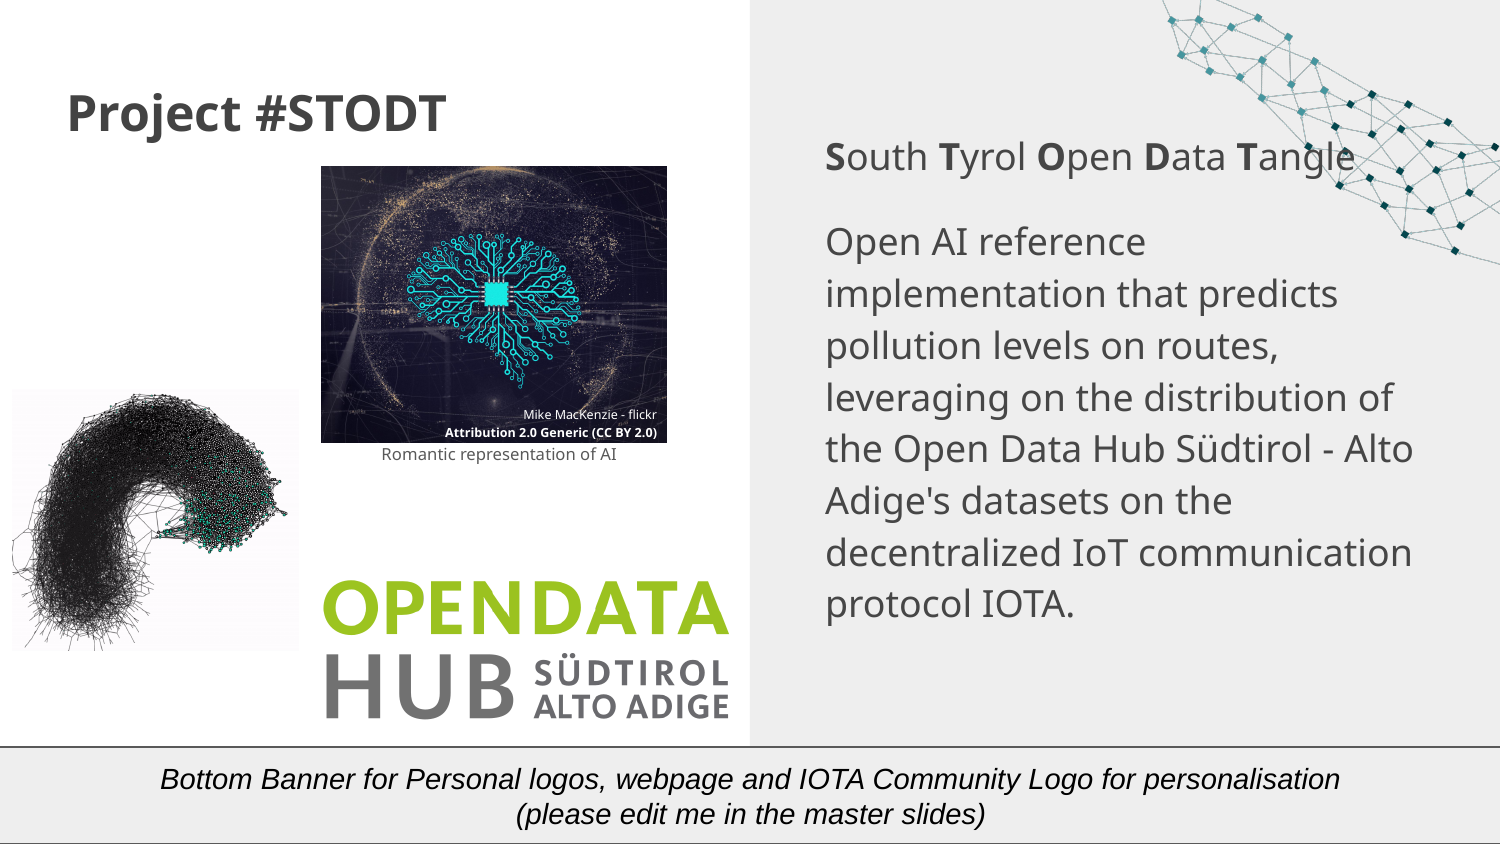

# Project #STODT
South Tyrol Open Data Tangle
Open AI reference implementation that predicts pollution levels on routes, leveraging on the distribution of the Open Data Hub Südtirol - Alto Adige's datasets on the decentralized IoT communication protocol IOTA.
Mike MacKenzie - flickr
Attribution 2.0 Generic (CC BY 2.0)
Romantic representation of AI